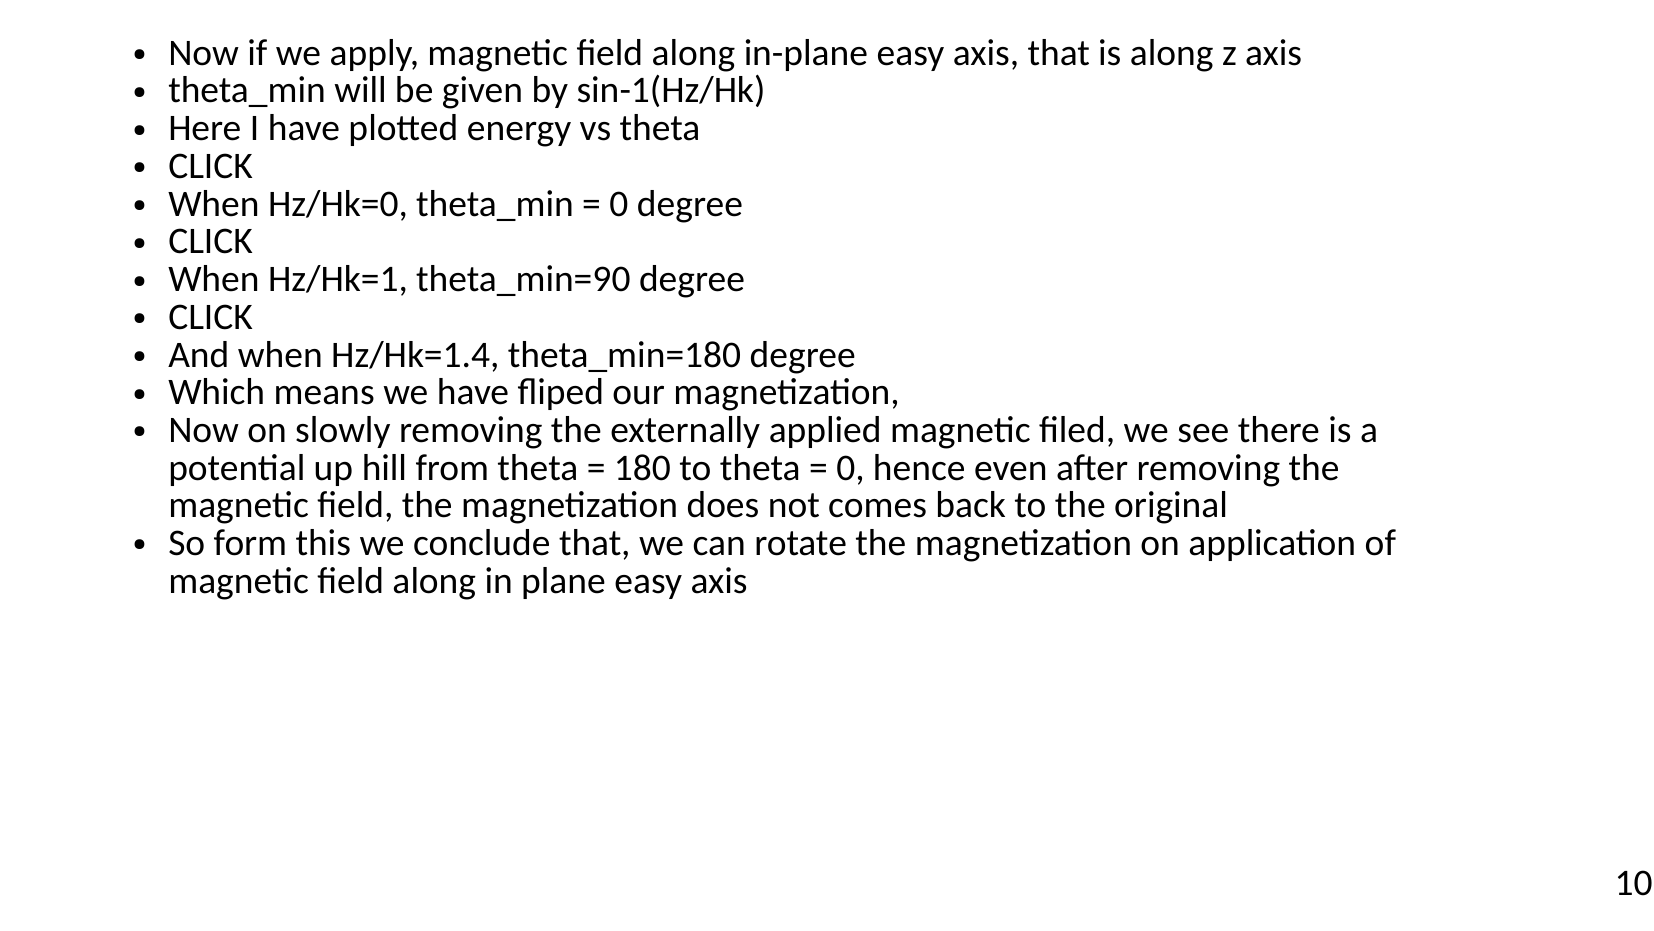

Now if we apply, magnetic field along in-plane easy axis, that is along z axis
theta_min will be given by sin-1(Hz/Hk)
Here I have plotted energy vs theta
CLICK
When Hz/Hk=0, theta_min = 0 degree
CLICK
When Hz/Hk=1, theta_min=90 degree
CLICK
And when Hz/Hk=1.4, theta_min=180 degree
Which means we have fliped our magnetization,
Now on slowly removing the externally applied magnetic filed, we see there is a potential up hill from theta = 180 to theta = 0, hence even after removing the magnetic field, the magnetization does not comes back to the original
So form this we conclude that, we can rotate the magnetization on application of magnetic field along in plane easy axis